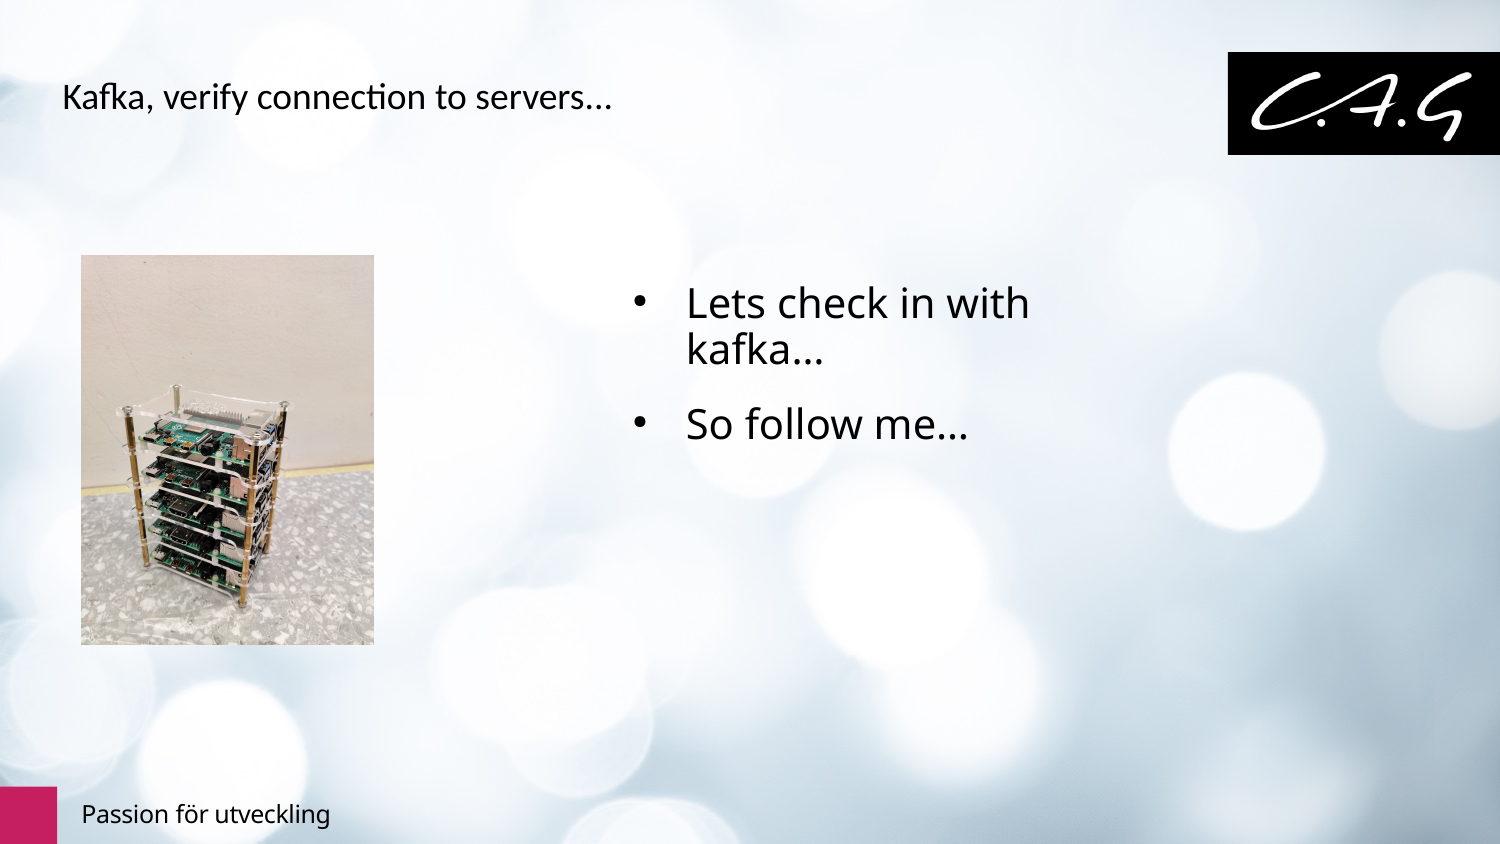

# Kafka, verify connection to servers...
Lets check in with kafka…
So follow me…